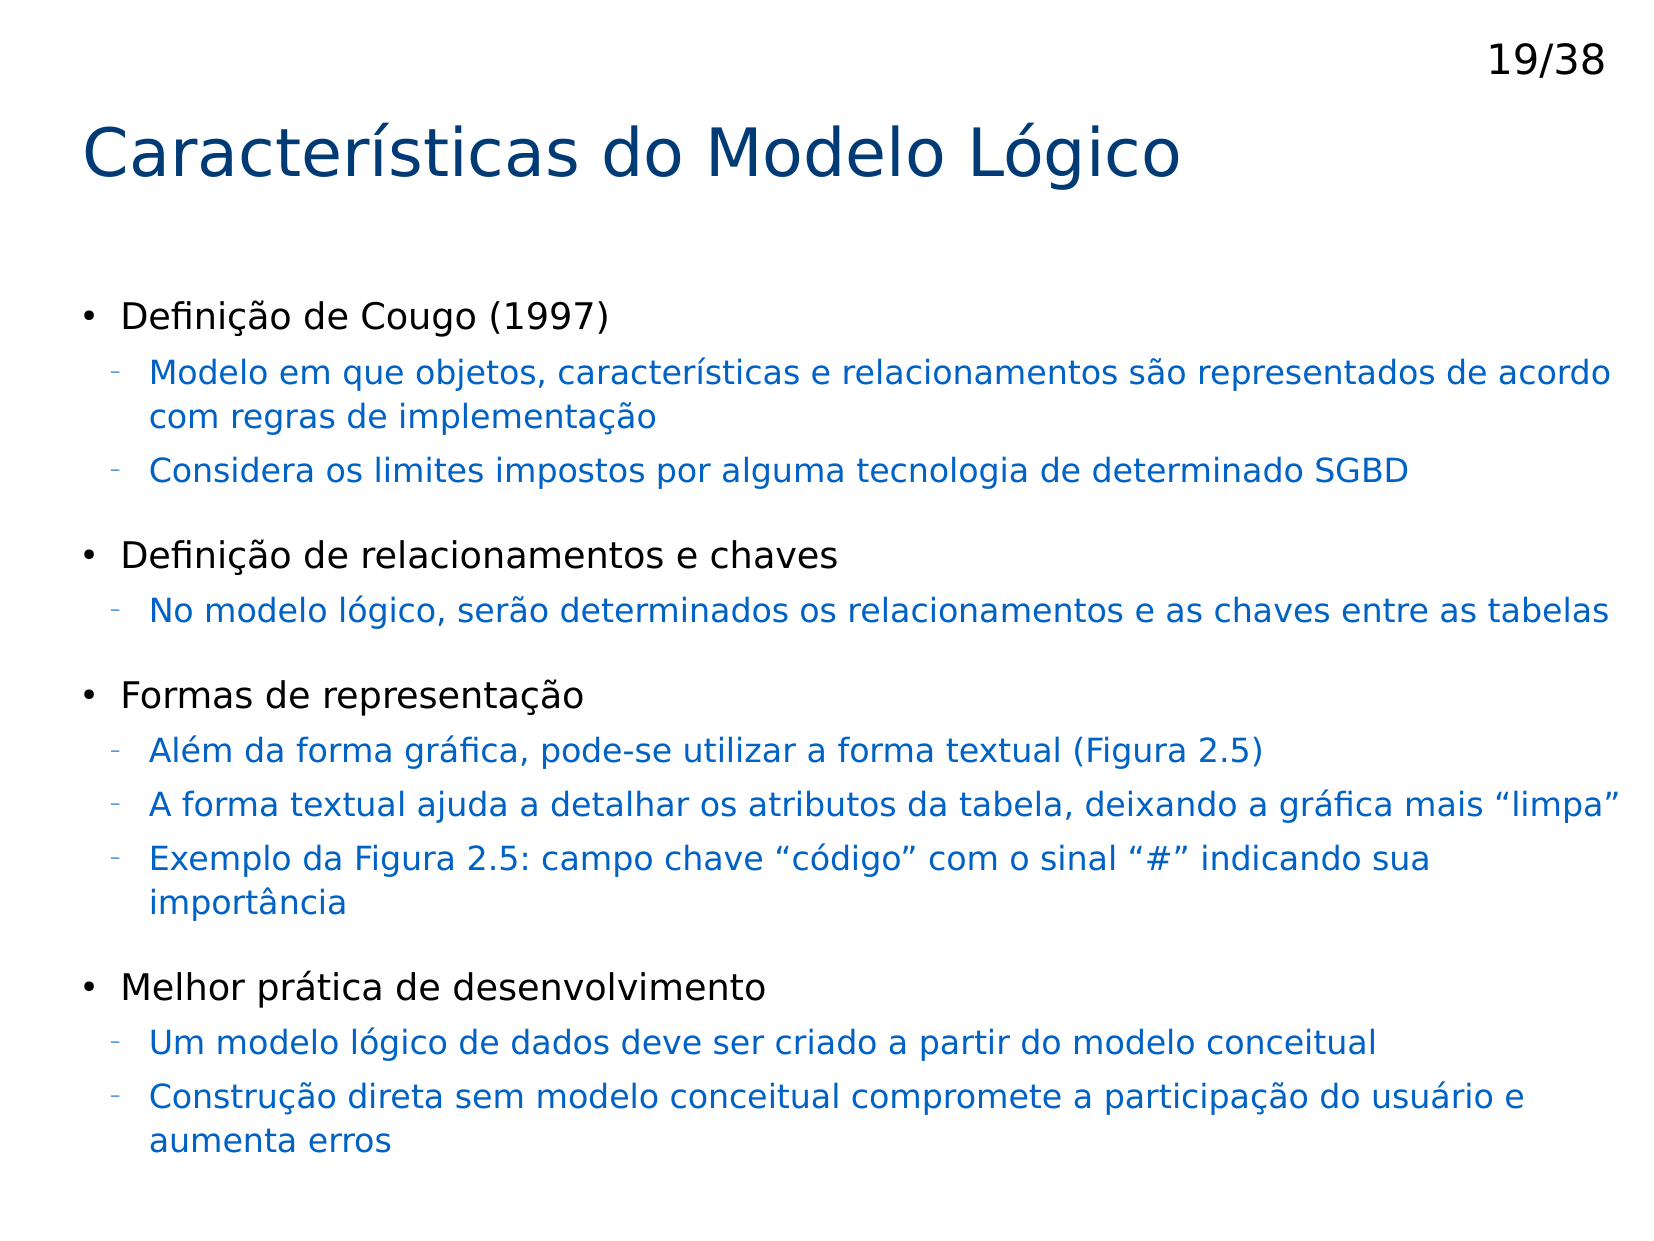

19
# Características do Modelo Lógico
Definição de Cougo (1997)
Modelo em que objetos, características e relacionamentos são representados de acordo com regras de implementação
Considera os limites impostos por alguma tecnologia de determinado SGBD
Definição de relacionamentos e chaves
No modelo lógico, serão determinados os relacionamentos e as chaves entre as tabelas
Formas de representação
Além da forma gráfica, pode-se utilizar a forma textual (Figura 2.5)
A forma textual ajuda a detalhar os atributos da tabela, deixando a gráfica mais “limpa”
Exemplo da Figura 2.5: campo chave “código” com o sinal “#” indicando sua importância
Melhor prática de desenvolvimento
Um modelo lógico de dados deve ser criado a partir do modelo conceitual
Construção direta sem modelo conceitual compromete a participação do usuário e aumenta erros